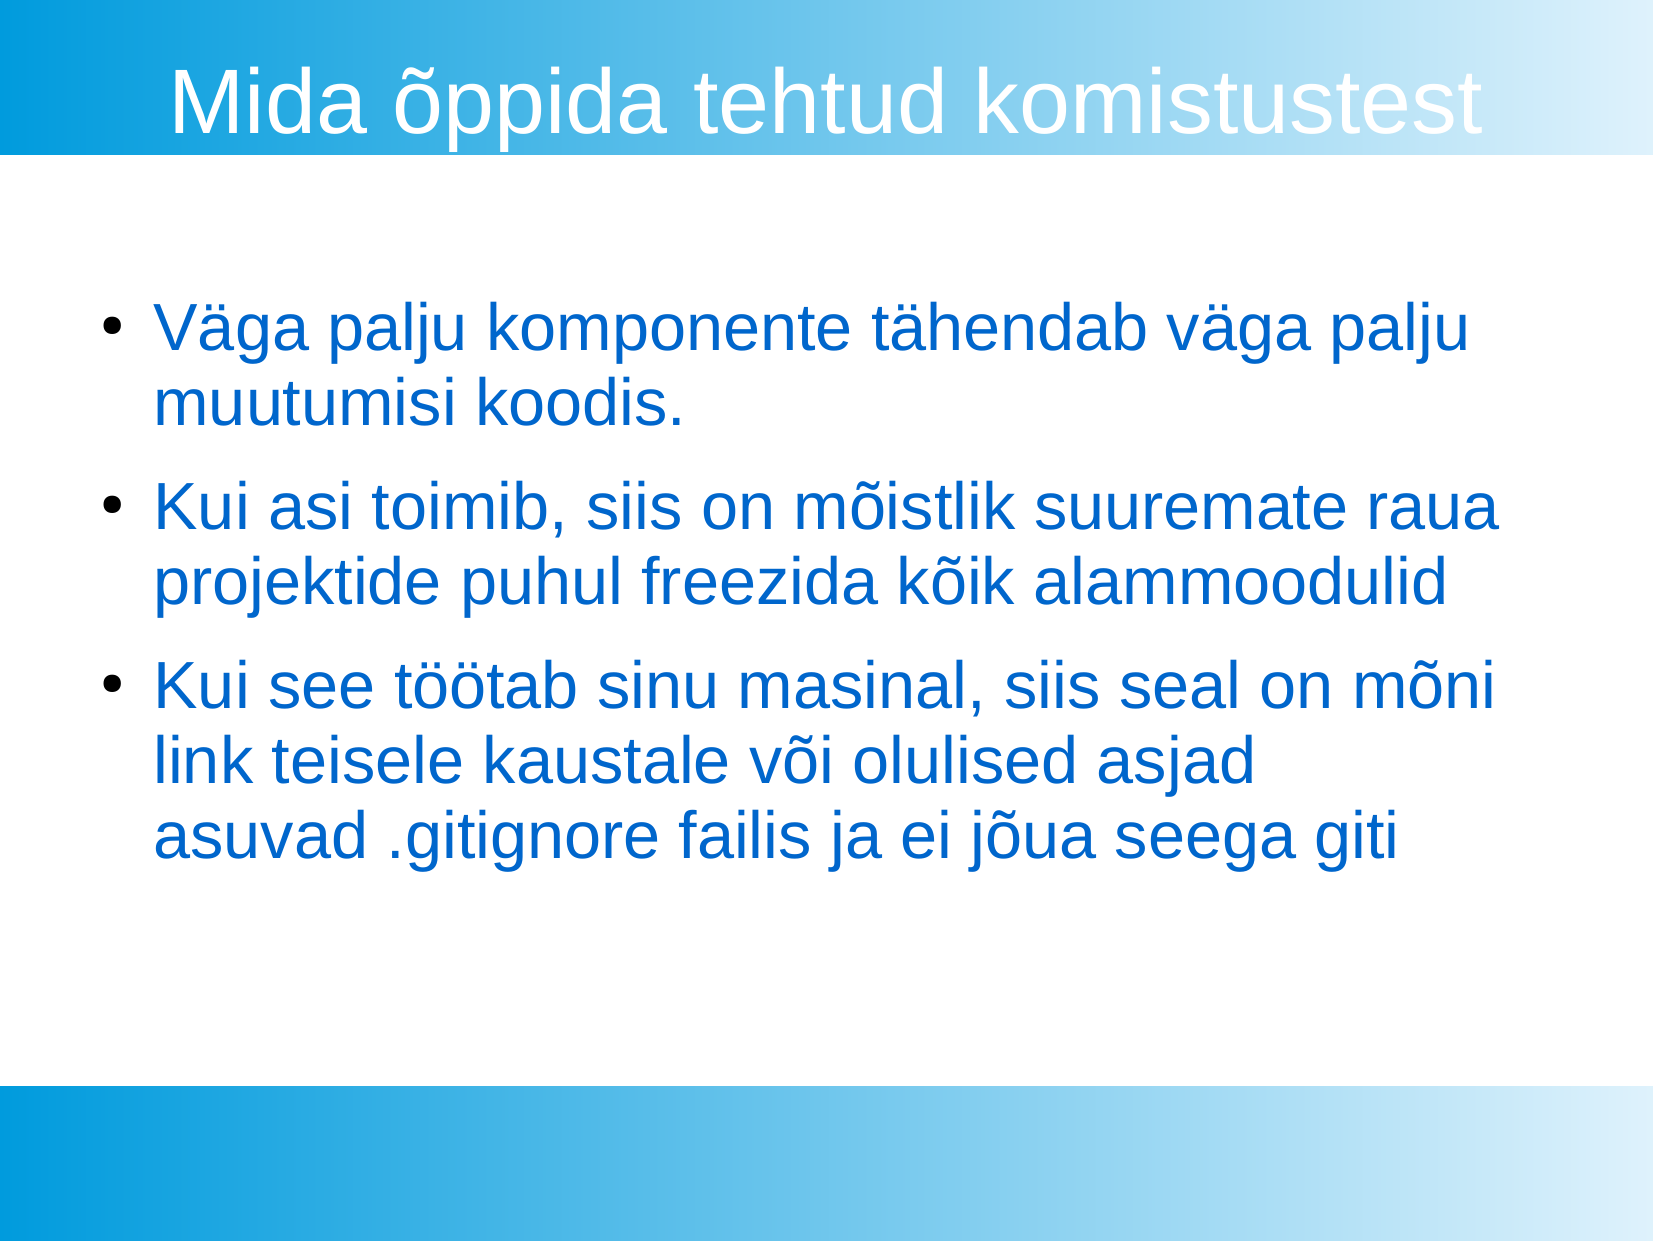

# Mida õppida tehtud komistustest
Väga palju komponente tähendab väga palju muutumisi koodis.
Kui asi toimib, siis on mõistlik suuremate raua projektide puhul freezida kõik alammoodulid
Kui see töötab sinu masinal, siis seal on mõni link teisele kaustale või olulised asjad asuvad .gitignore failis ja ei jõua seega giti